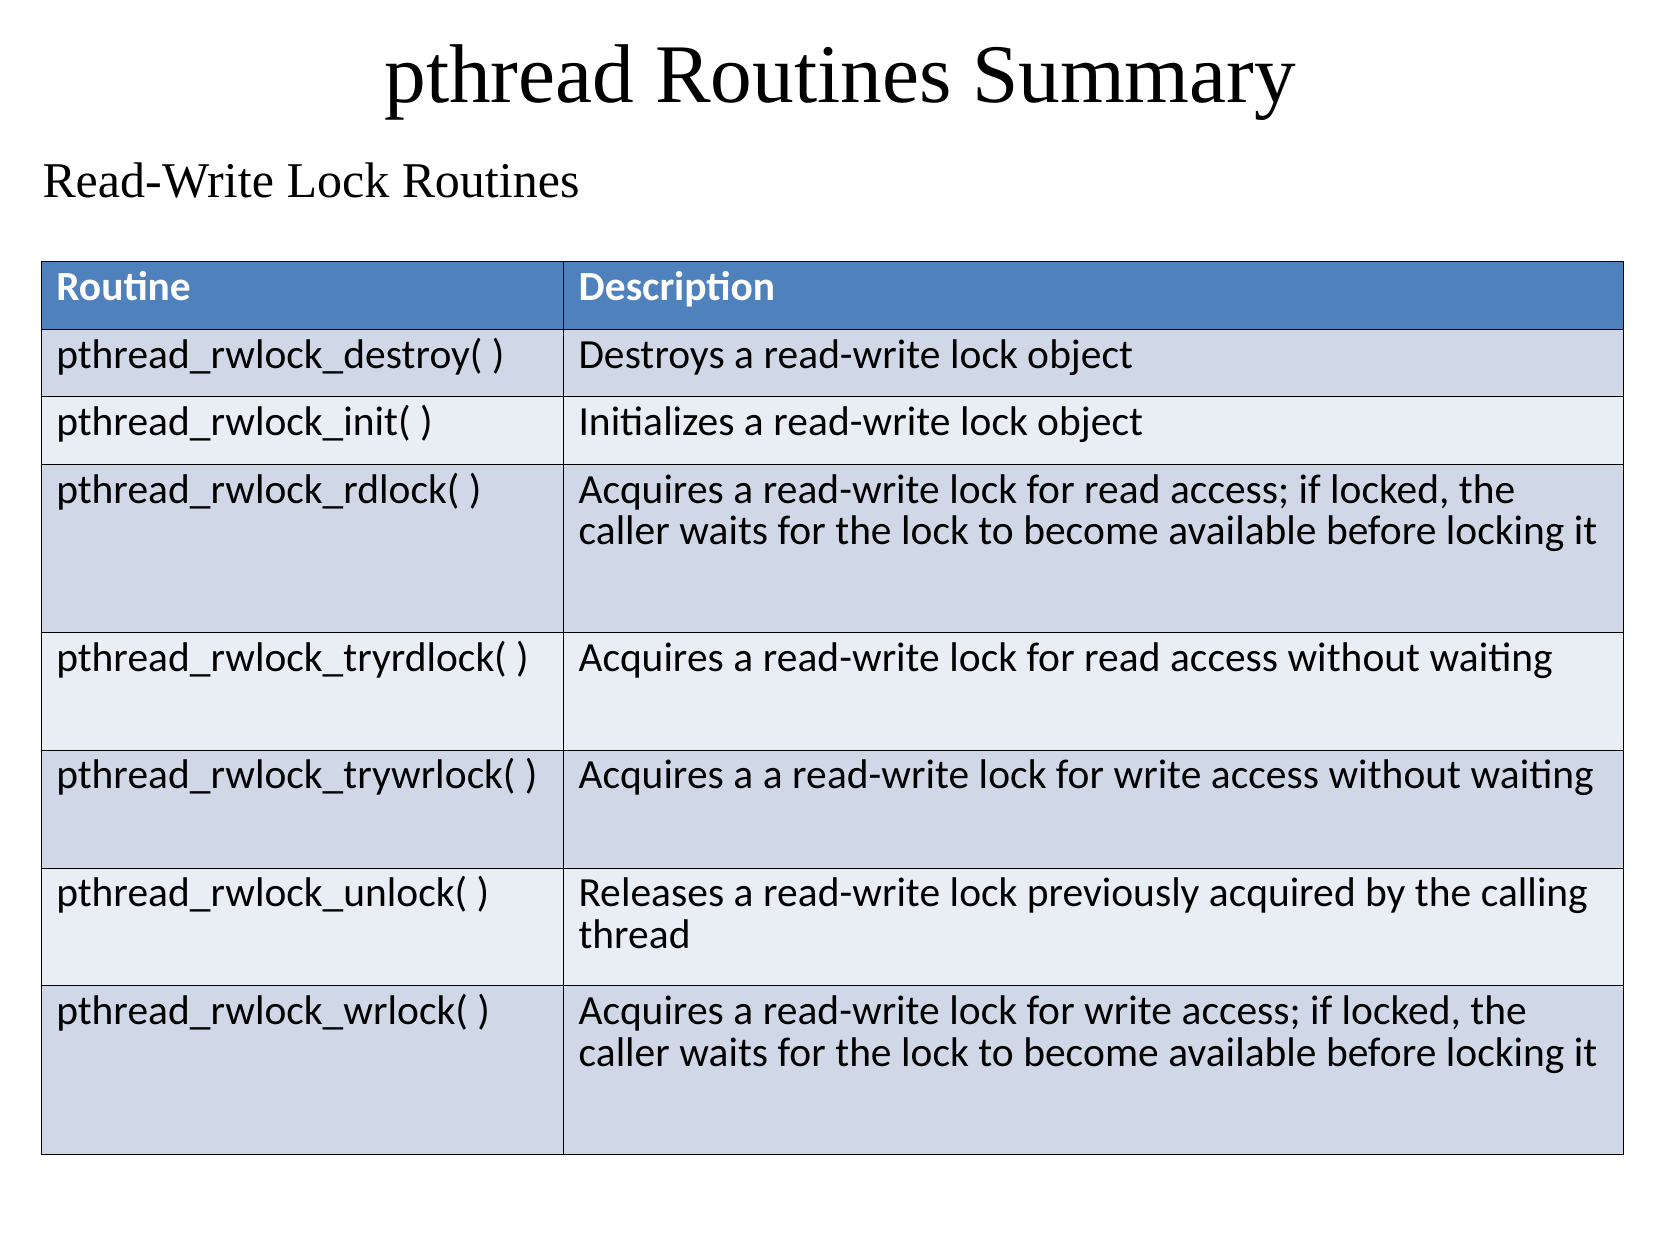

# pthread Routines Summary
Read-Write Lock Routines
| Routine | Description |
| --- | --- |
| pthread\_rwlock\_destroy( ) | Destroys a read-write lock object |
| pthread\_rwlock\_init( ) | Initializes a read-write lock object |
| pthread\_rwlock\_rdlock( ) | Acquires a read-write lock for read access; if locked, the caller waits for the lock to become available before locking it |
| pthread\_rwlock\_tryrdlock( ) | Acquires a read-write lock for read access without waiting |
| pthread\_rwlock\_trywrlock( ) | Acquires a a read-write lock for write access without waiting |
| pthread\_rwlock\_unlock( ) | Releases a read-write lock previously acquired by the calling thread |
| pthread\_rwlock\_wrlock( ) | Acquires a read-write lock for write access; if locked, the caller waits for the lock to become available before locking it |